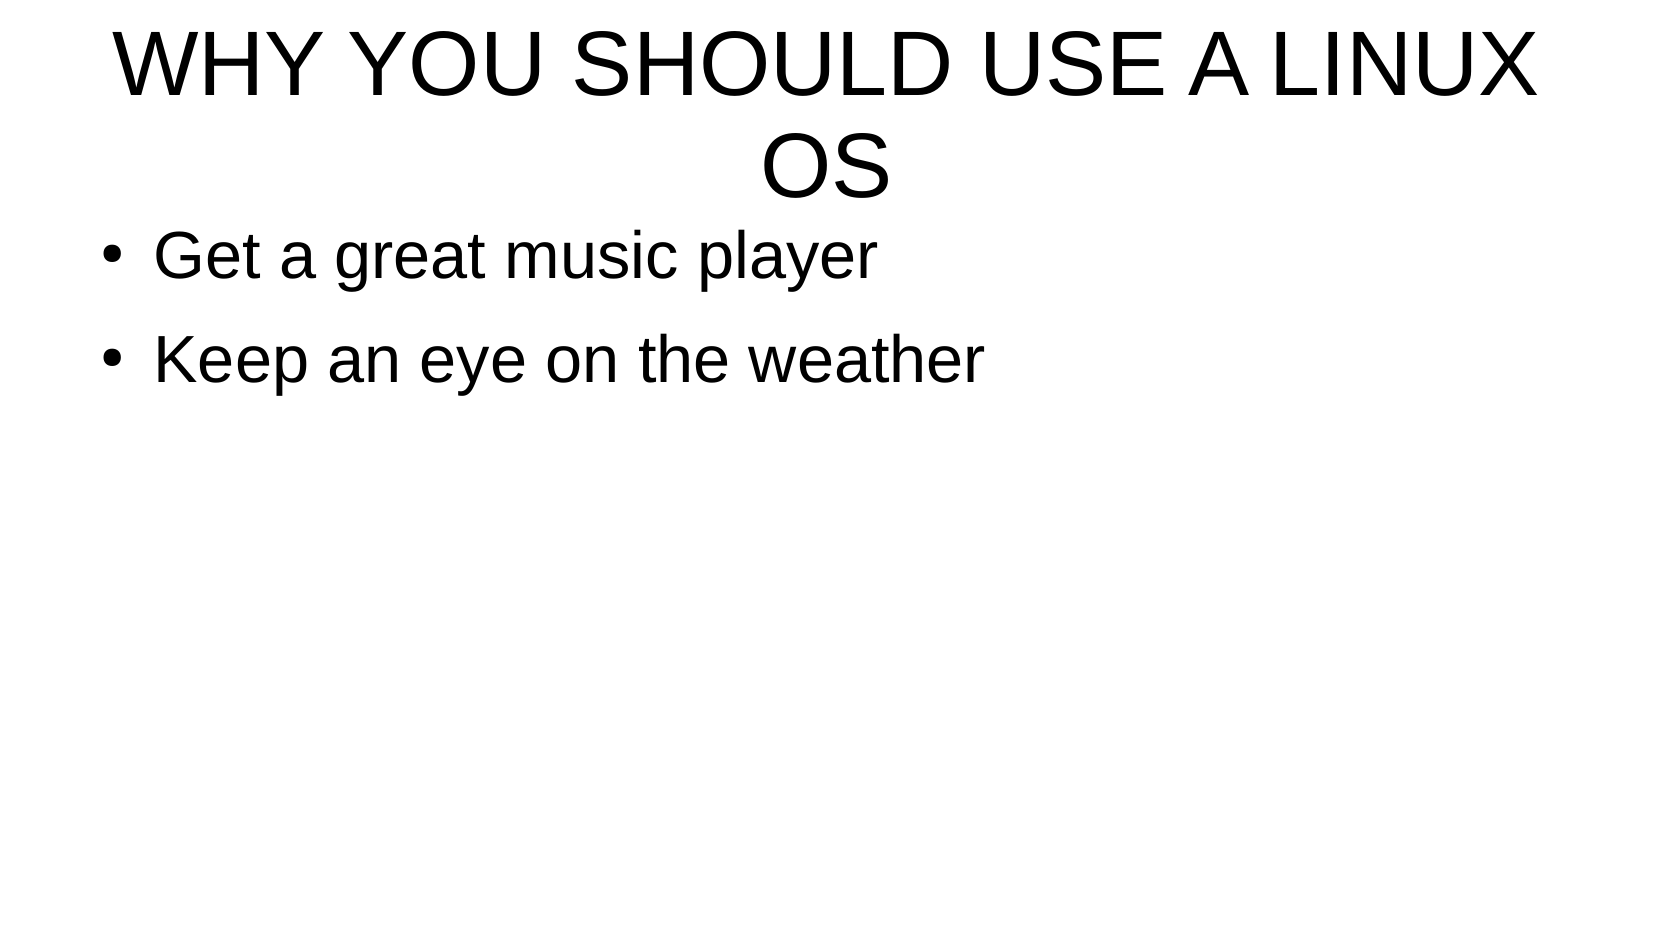

# WHY YOU SHOULD USE A LINUX OS
Get a great music player
Keep an eye on the weather